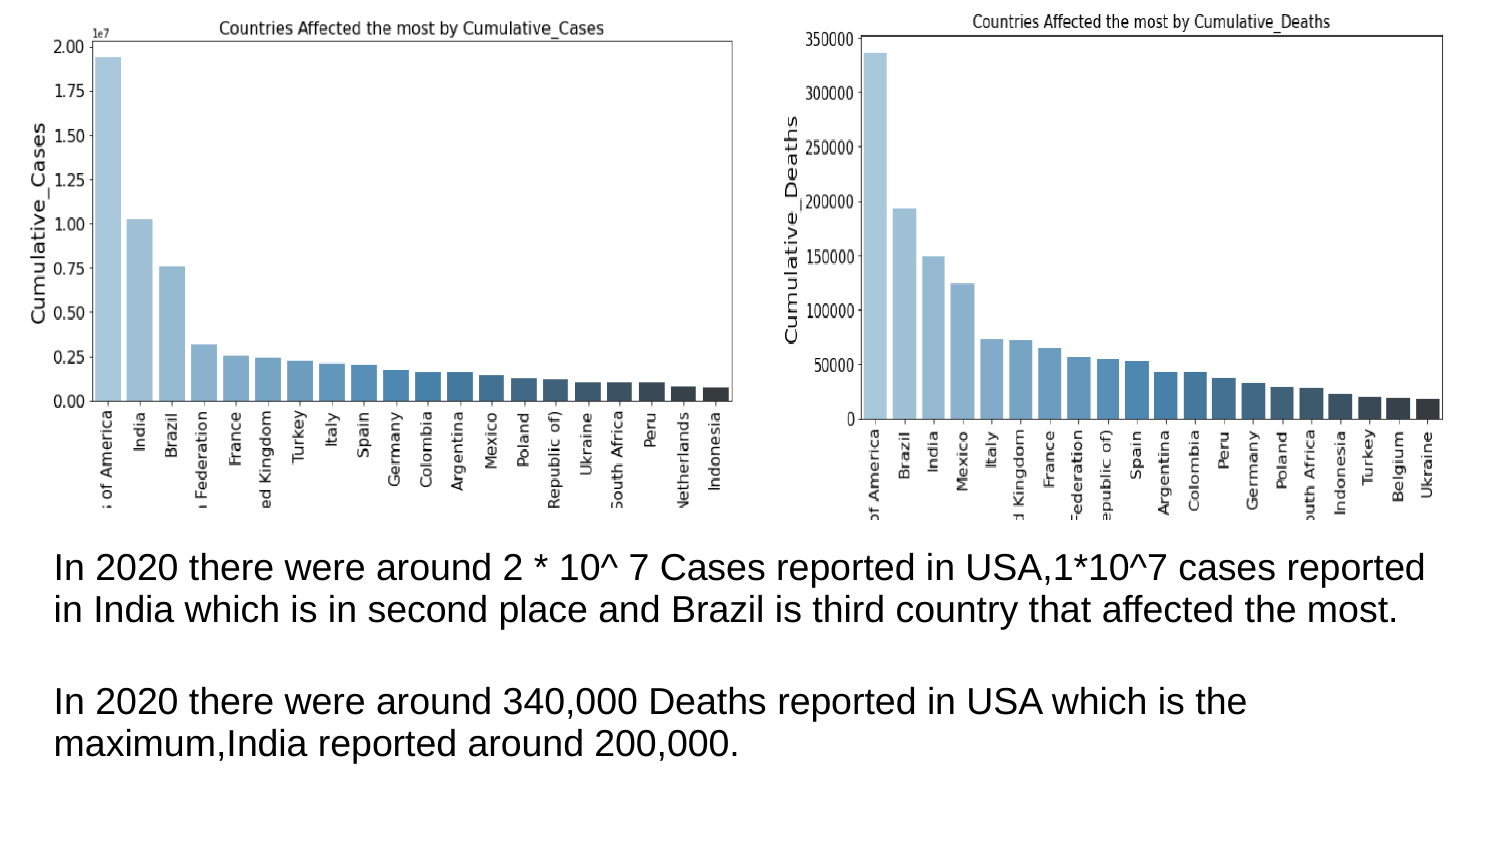

# Findings
In 2020 there were around 2 * 10^ 7 Cases reported in USA,1*10^7 cases reported in India which is in second place and Brazil is third country that affected the most.
In 2020 there were around 340,000 Deaths reported in USA which is the maximum,India reported around 200,000.